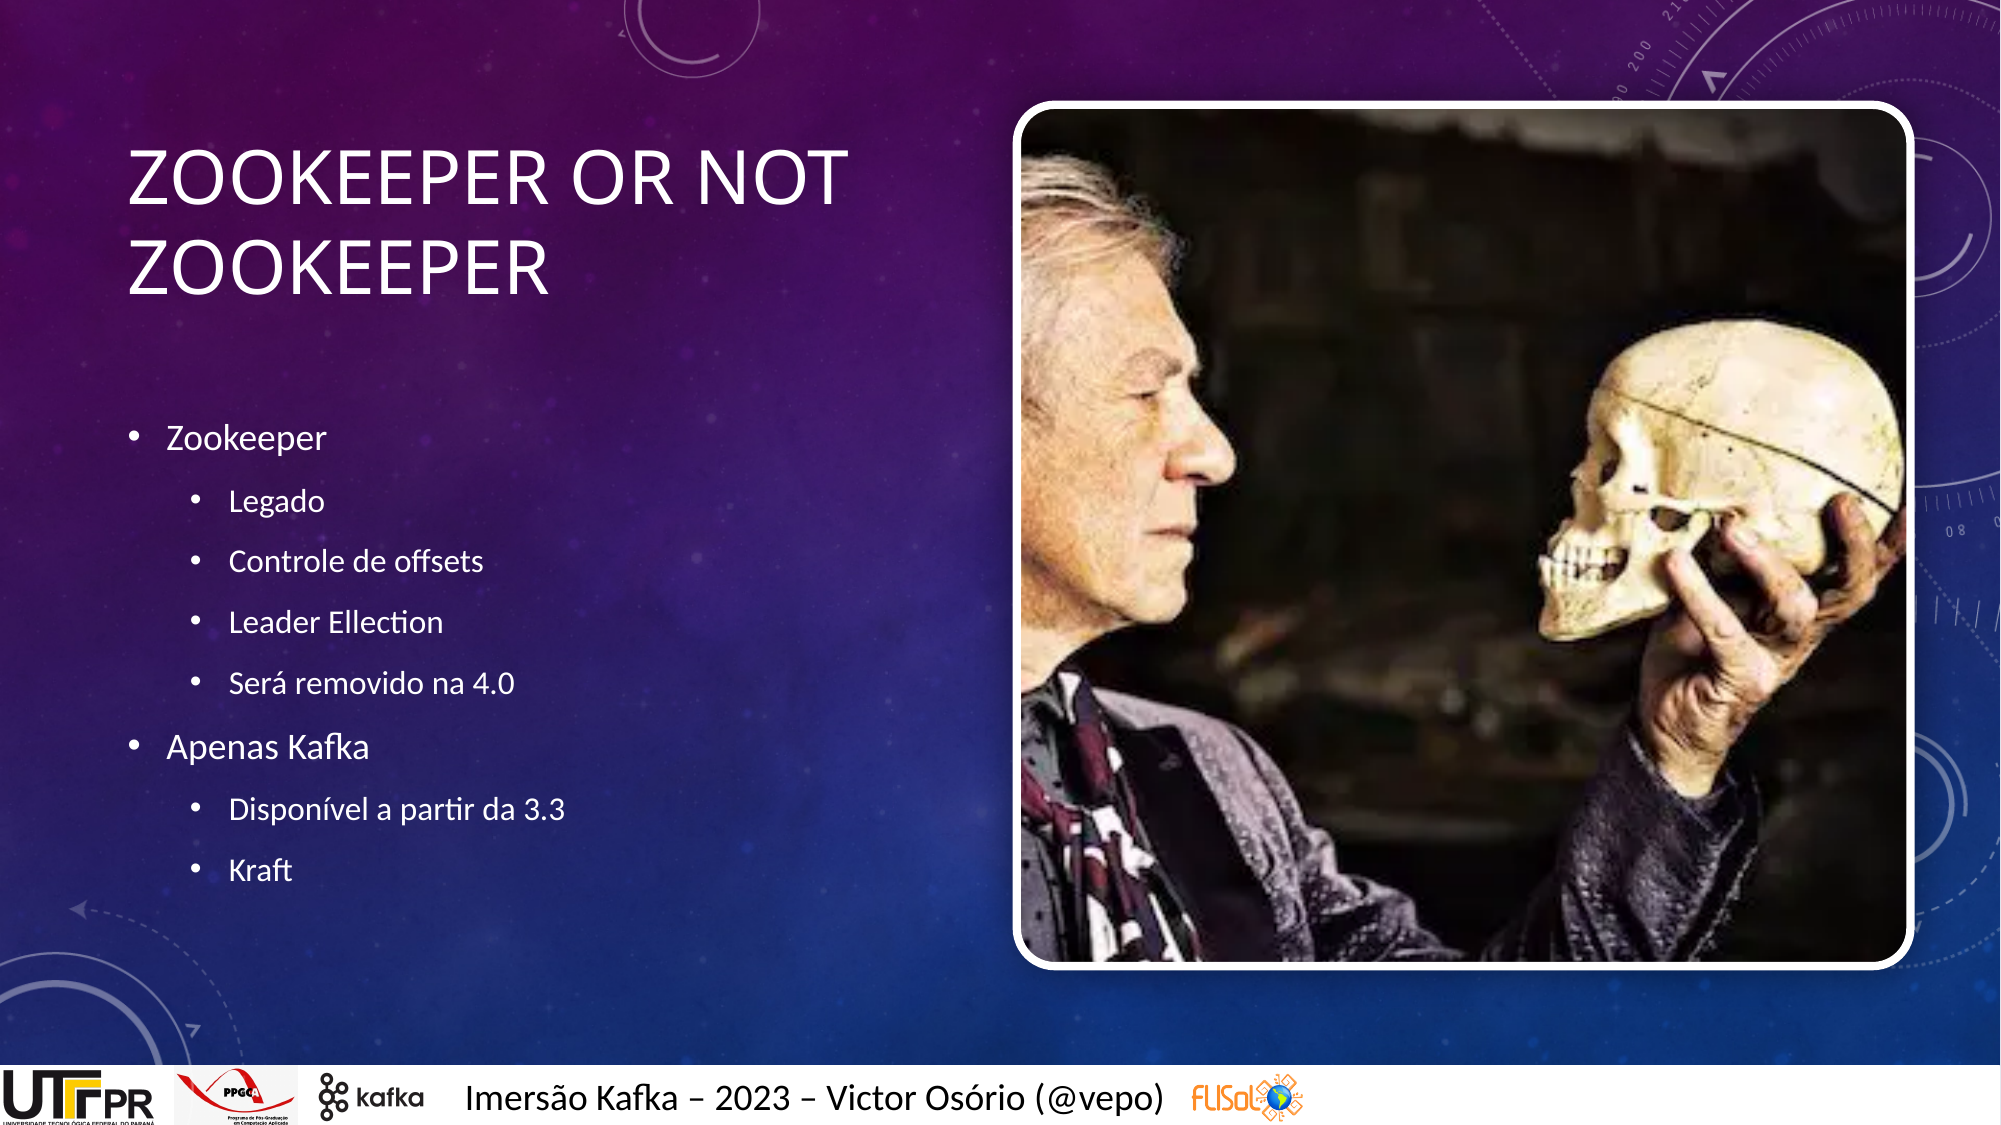

# Zookeeper or not Zookeeper
Zookeeper
Legado
Controle de offsets
Leader Ellection
Será removido na 4.0
Apenas Kafka
Disponível a partir da 3.3
Kraft